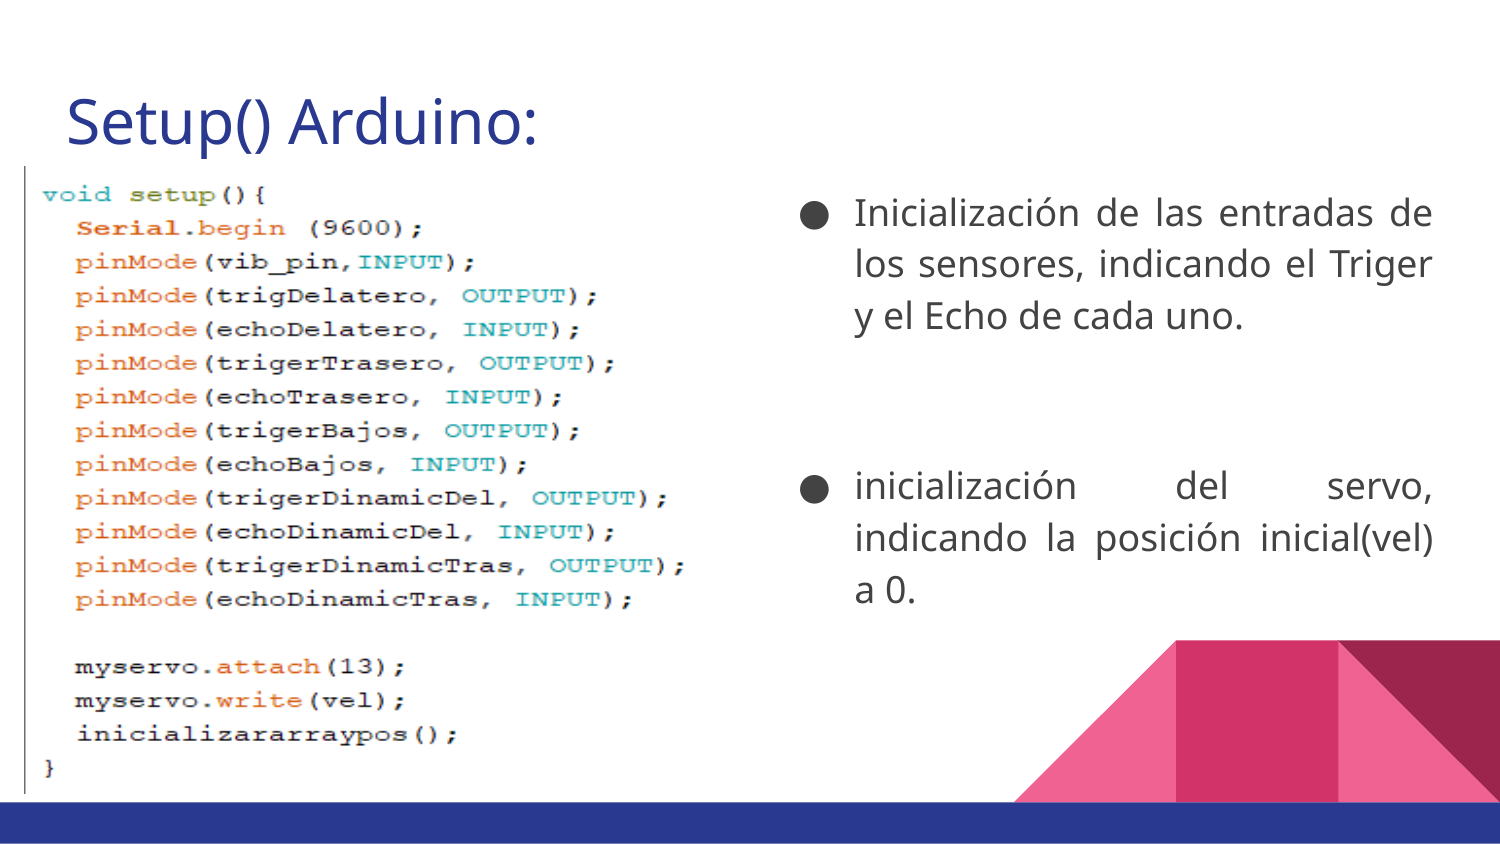

# Setup() Arduino:
Inicialización de las entradas de los sensores, indicando el Triger y el Echo de cada uno.
inicialización del servo, indicando la posición inicial(vel) a 0.